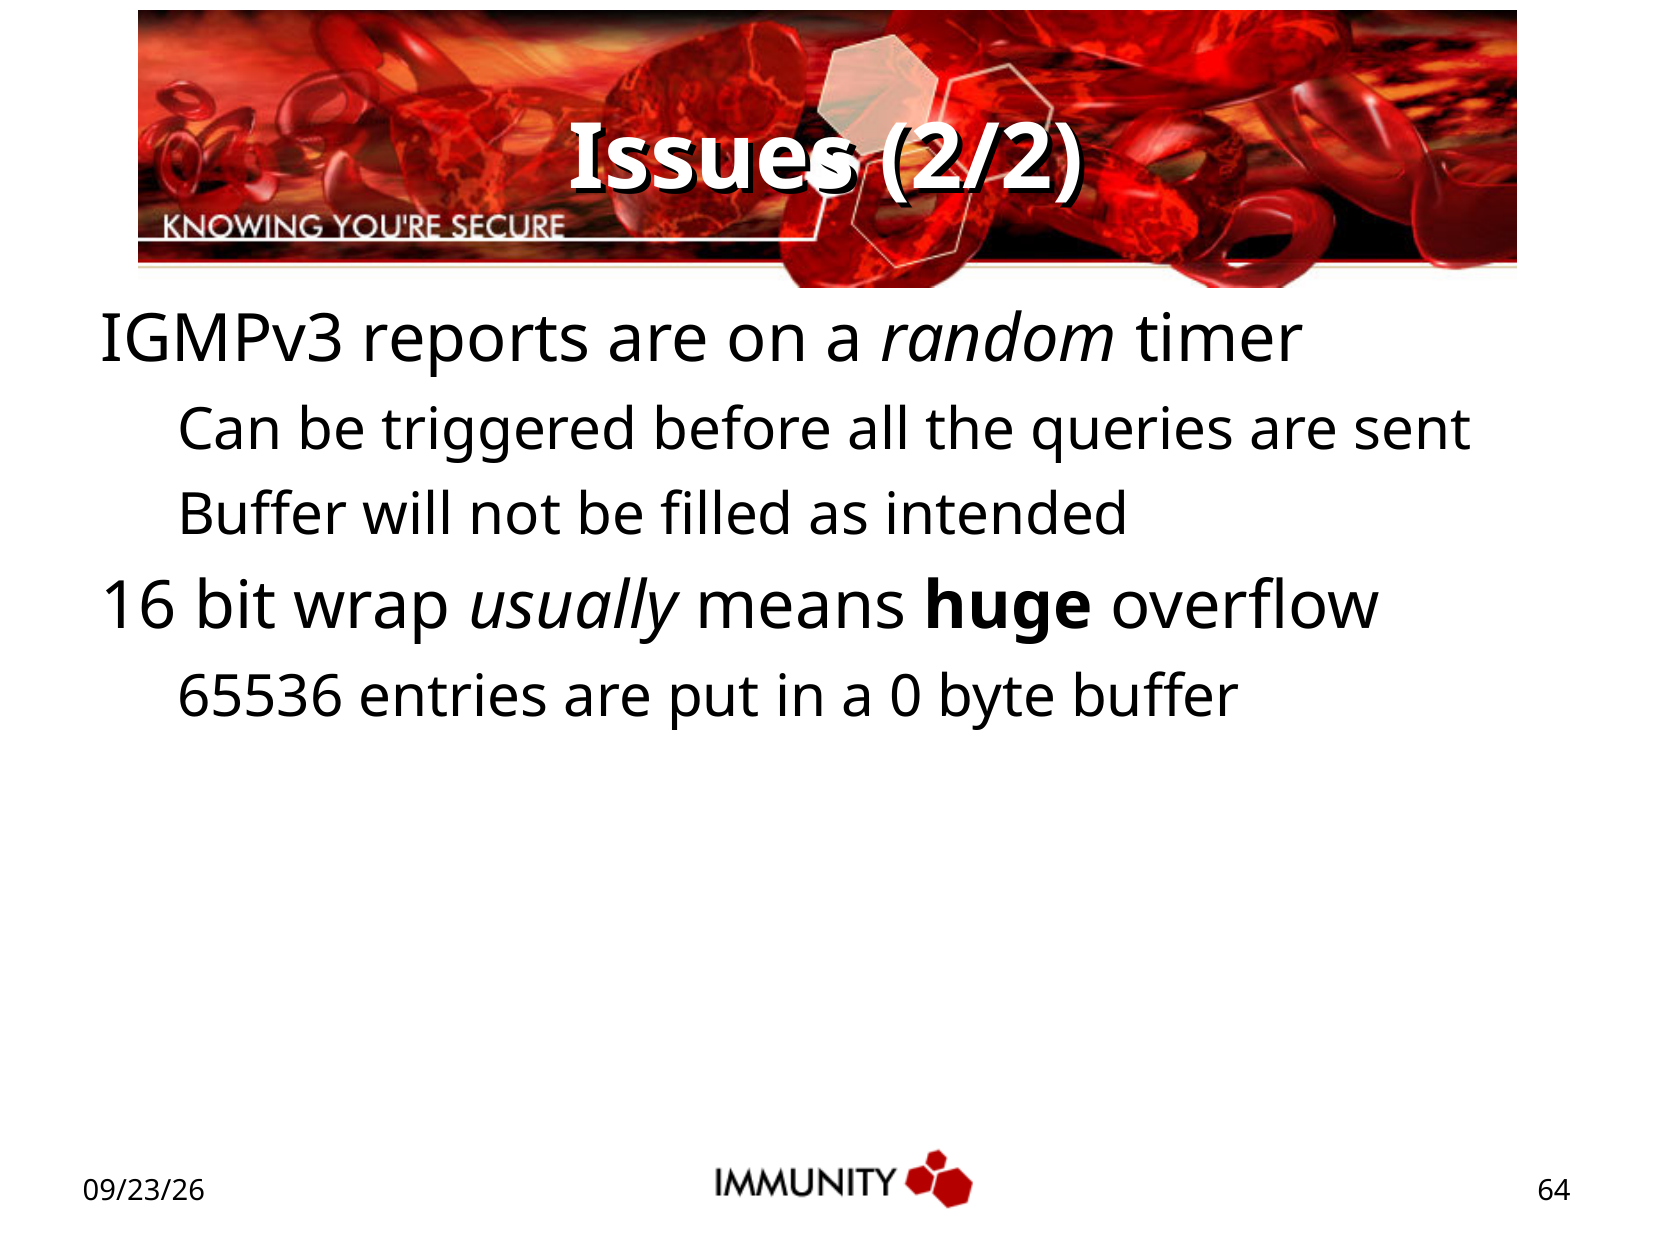

# Issues (2/2)
IGMPv3 reports are on a random timer
Can be triggered before all the queries are sent
Buffer will not be filled as intended
16 bit wrap usually means huge overflow
65536 entries are put in a 0 byte buffer
64